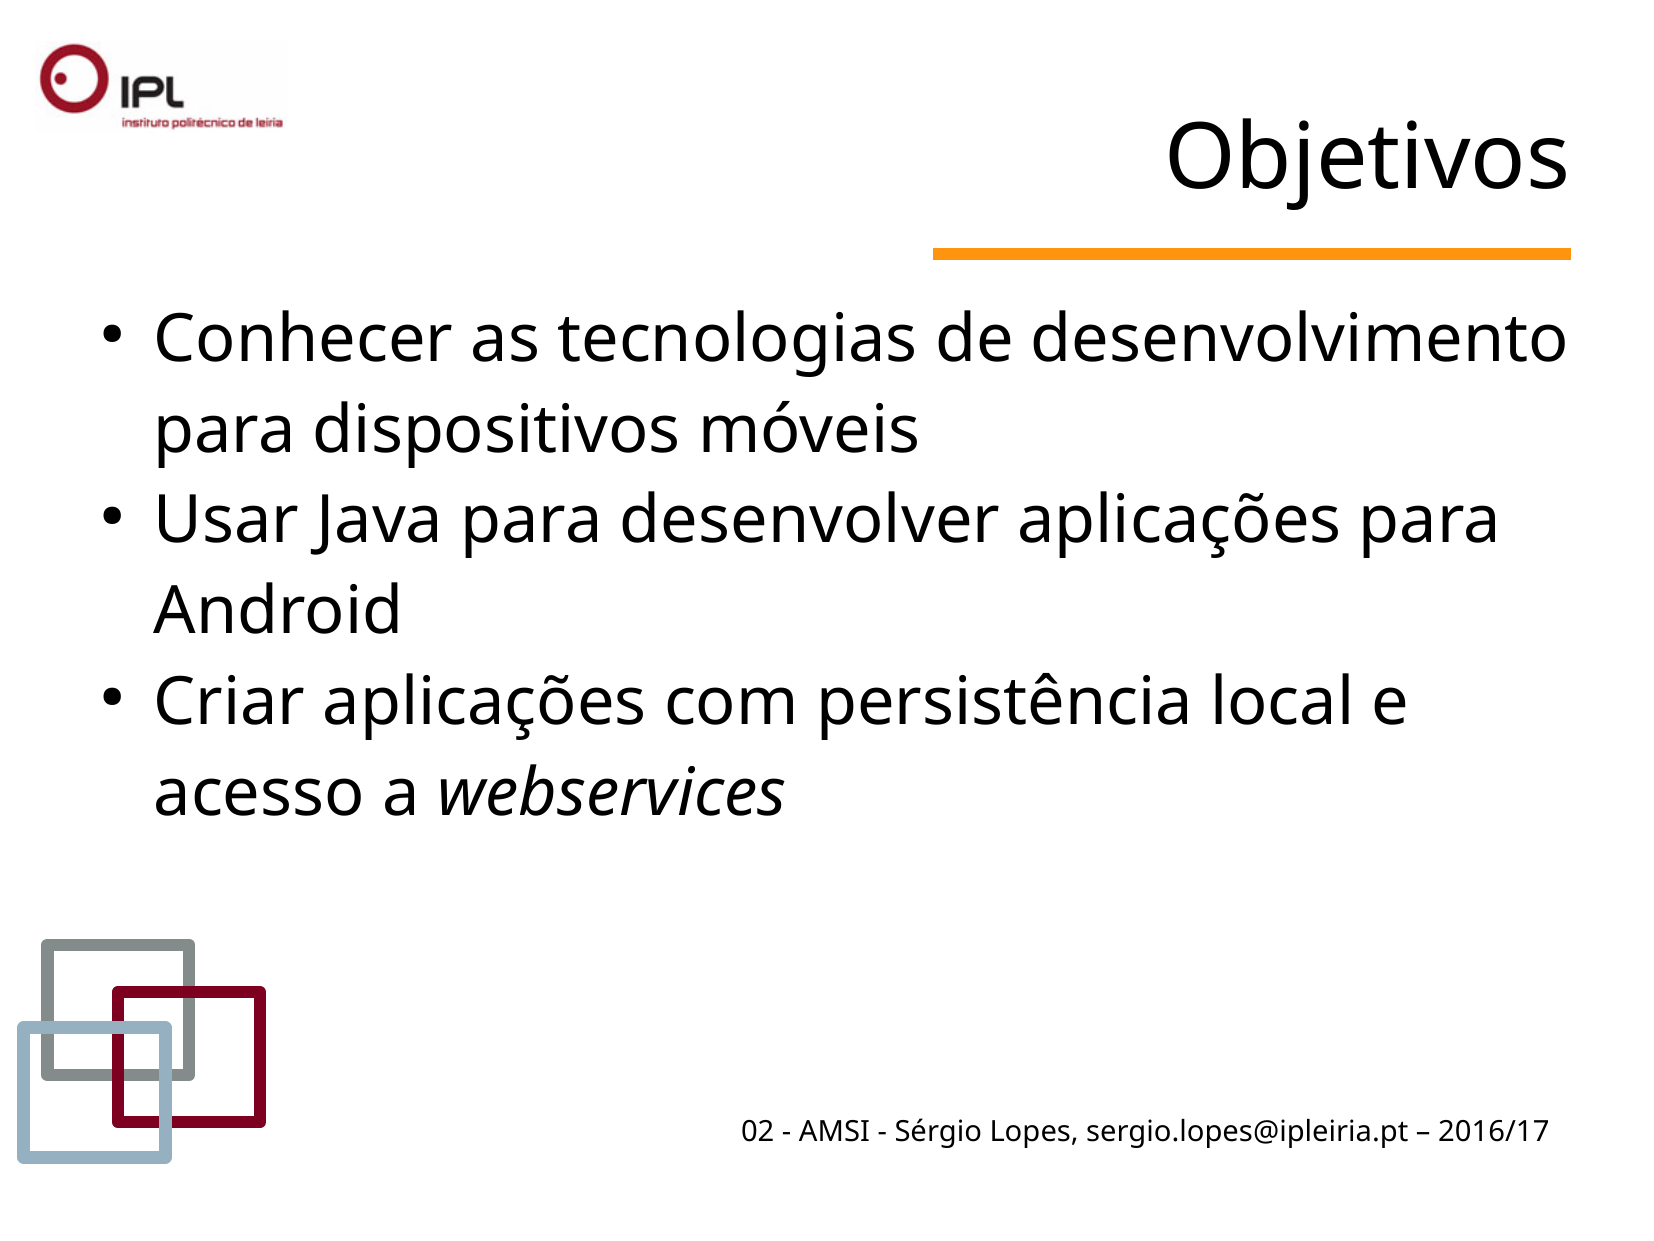

# Objetivos
Conhecer as tecnologias de desenvolvimento para dispositivos móveis
Usar Java para desenvolver aplicações para Android
Criar aplicações com persistência local e acesso a webservices
02 - AMSI - Sérgio Lopes, sergio.lopes@ipleiria.pt – 2016/17